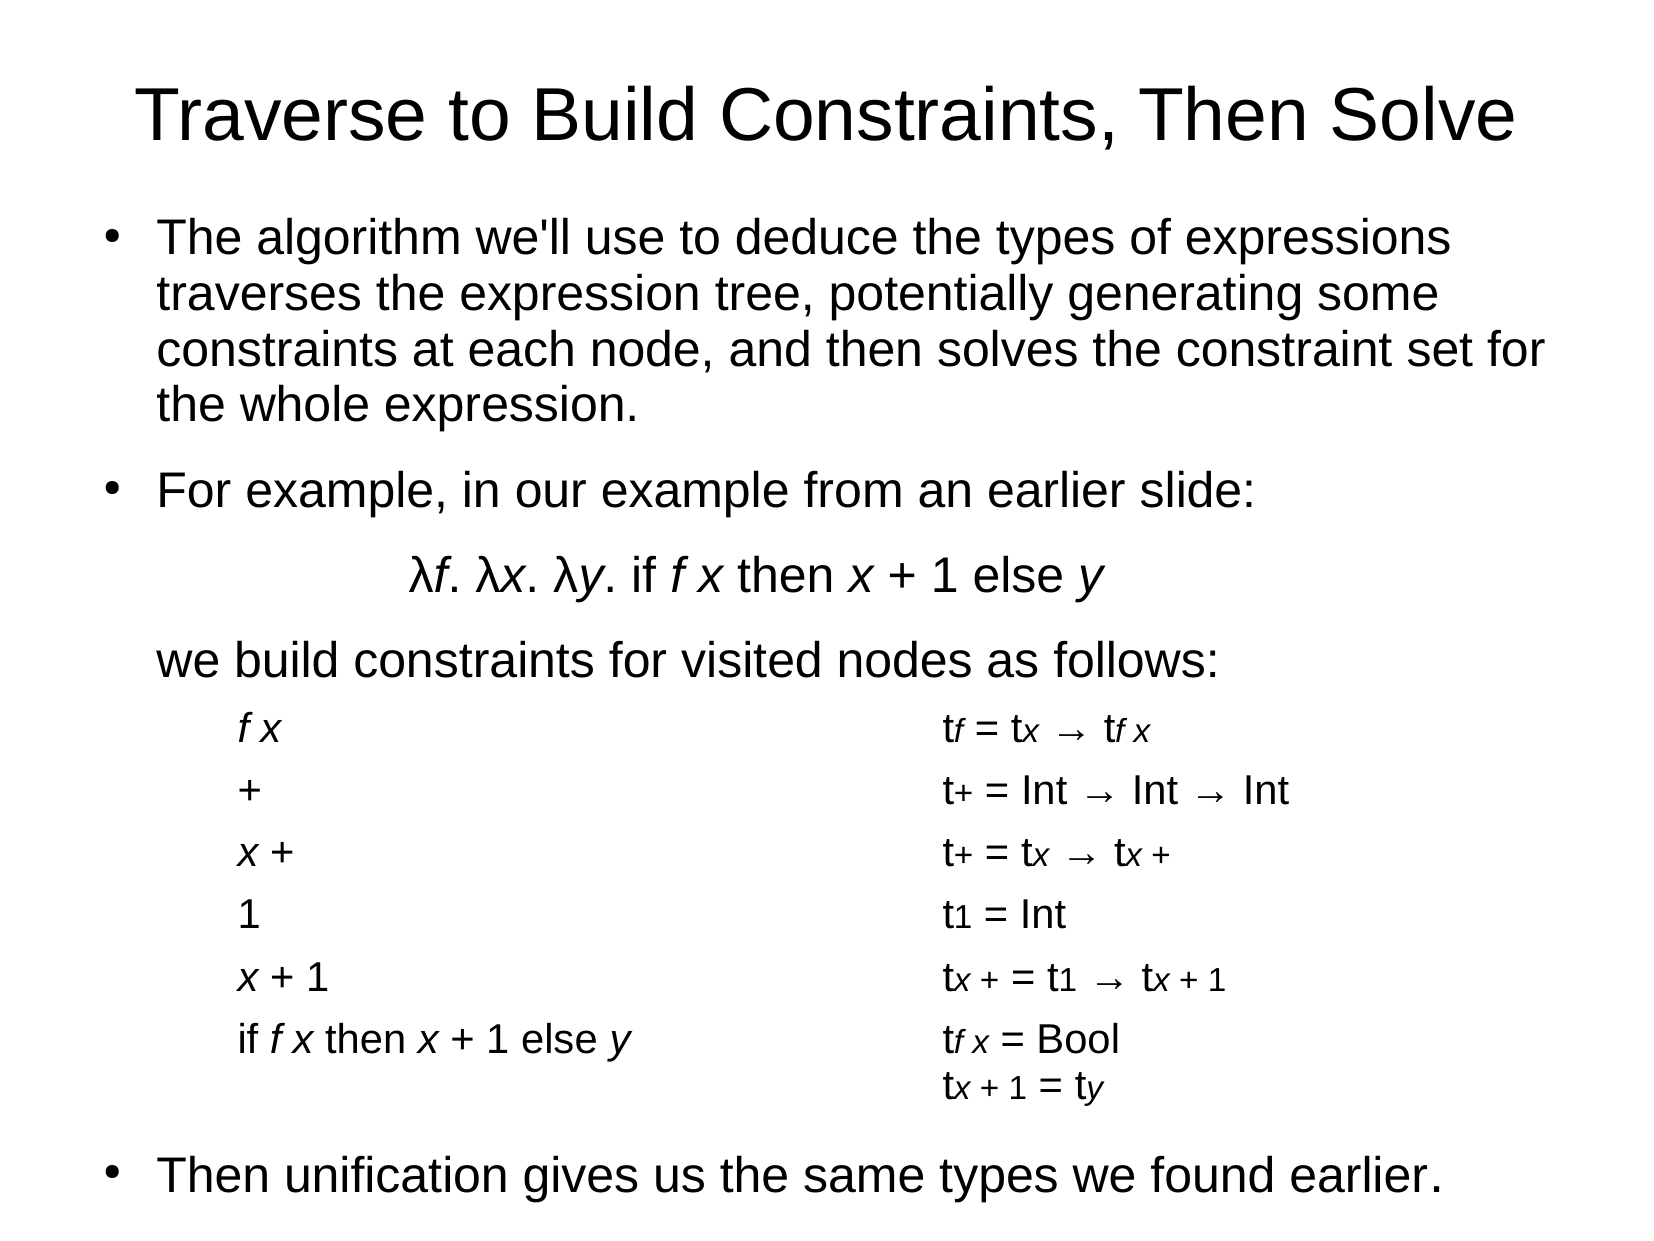

# Traverse to Build Constraints, Then Solve
The algorithm we'll use to deduce the types of expressions traverses the expression tree, potentially generating some constraints at each node, and then solves the constraint set for the whole expression.
For example, in our example from an earlier slide:
 λf. λx. λy. if f x then x + 1 else y
we build constraints for visited nodes as follows:
Then unification gives us the same types we found earlier.
| f x | tf = tx → tf x |
| --- | --- |
| + | t+ = Int → Int → Int |
| x + | t+ = tx → tx + |
| 1 | t1 = Int |
| x + 1 | tx + = t1 → tx + 1 |
| if f x then x + 1 else y | tf x = Bool tx + 1 = ty |